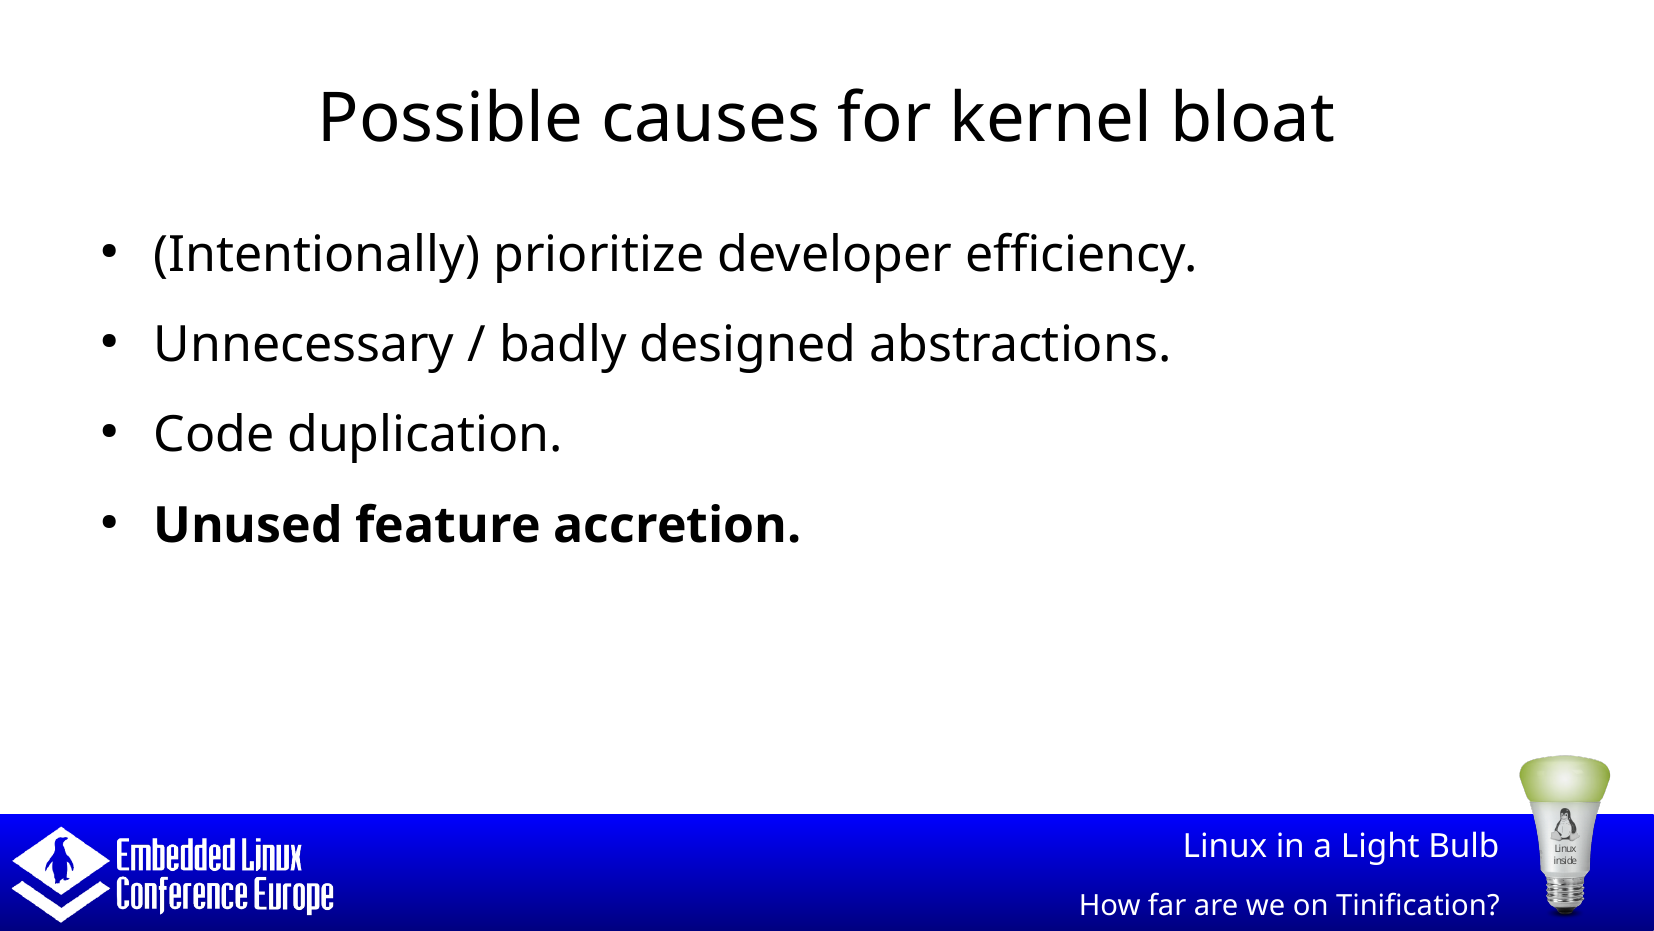

# Possible causes for kernel bloat
(Intentionally) prioritize developer efficiency.
Unnecessary / badly designed abstractions.
Code duplication.
Unused feature accretion.
Linux in a Light Bulb